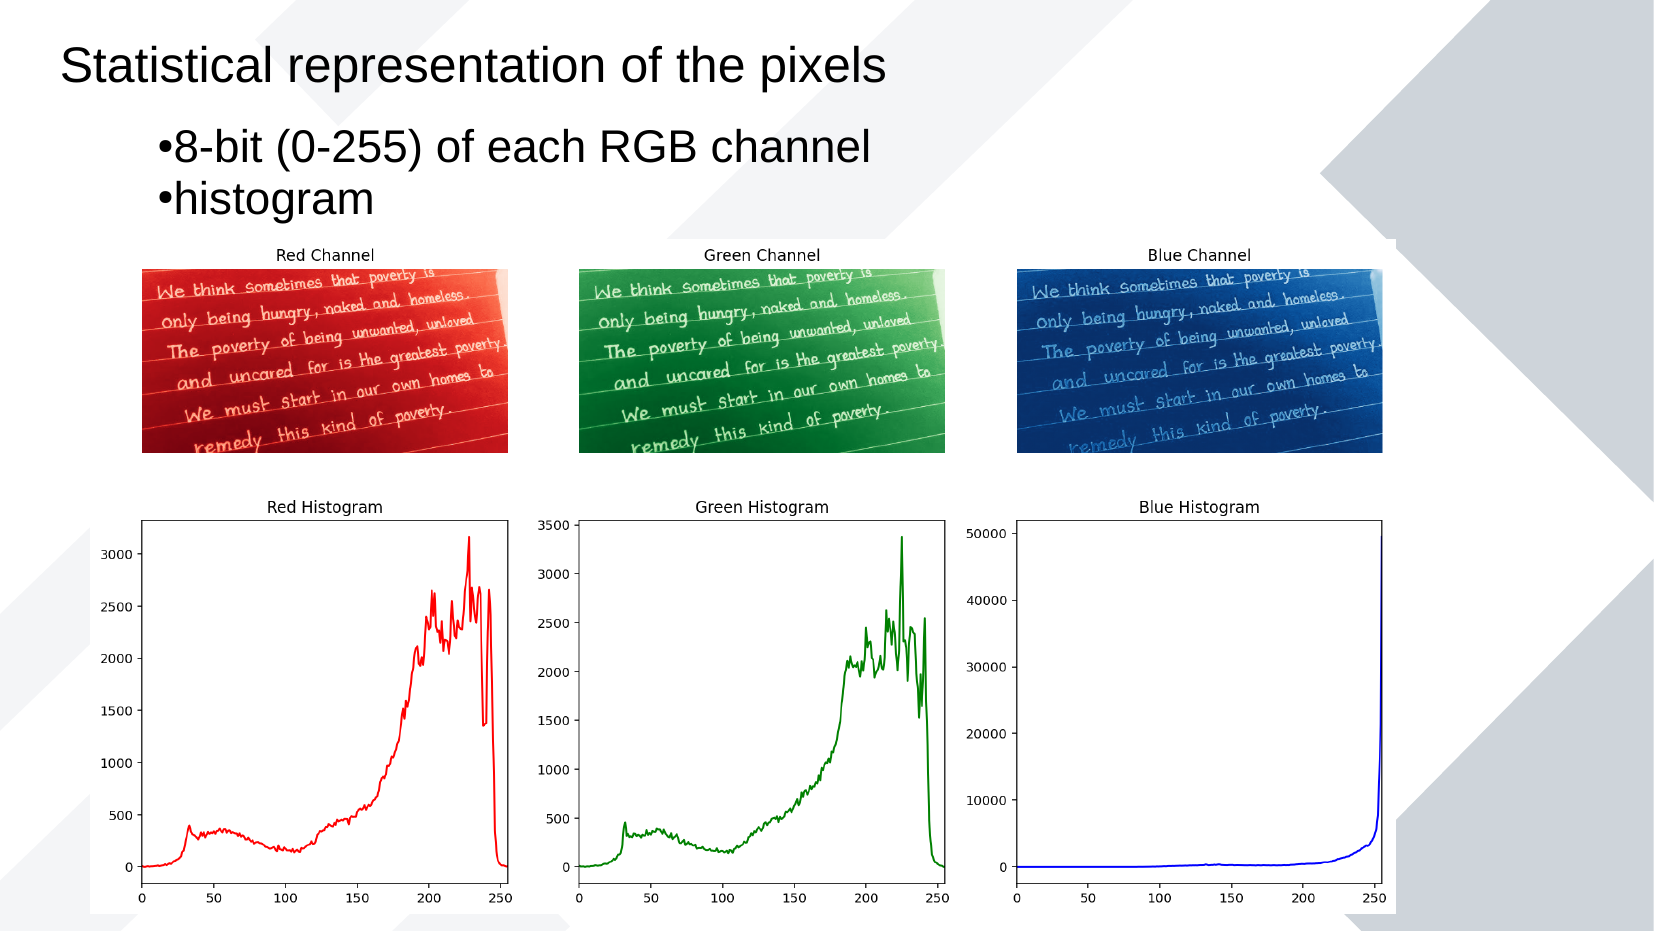

Statistical representation of the pixels
8-bit (0-255) of each RGB channel
histogram